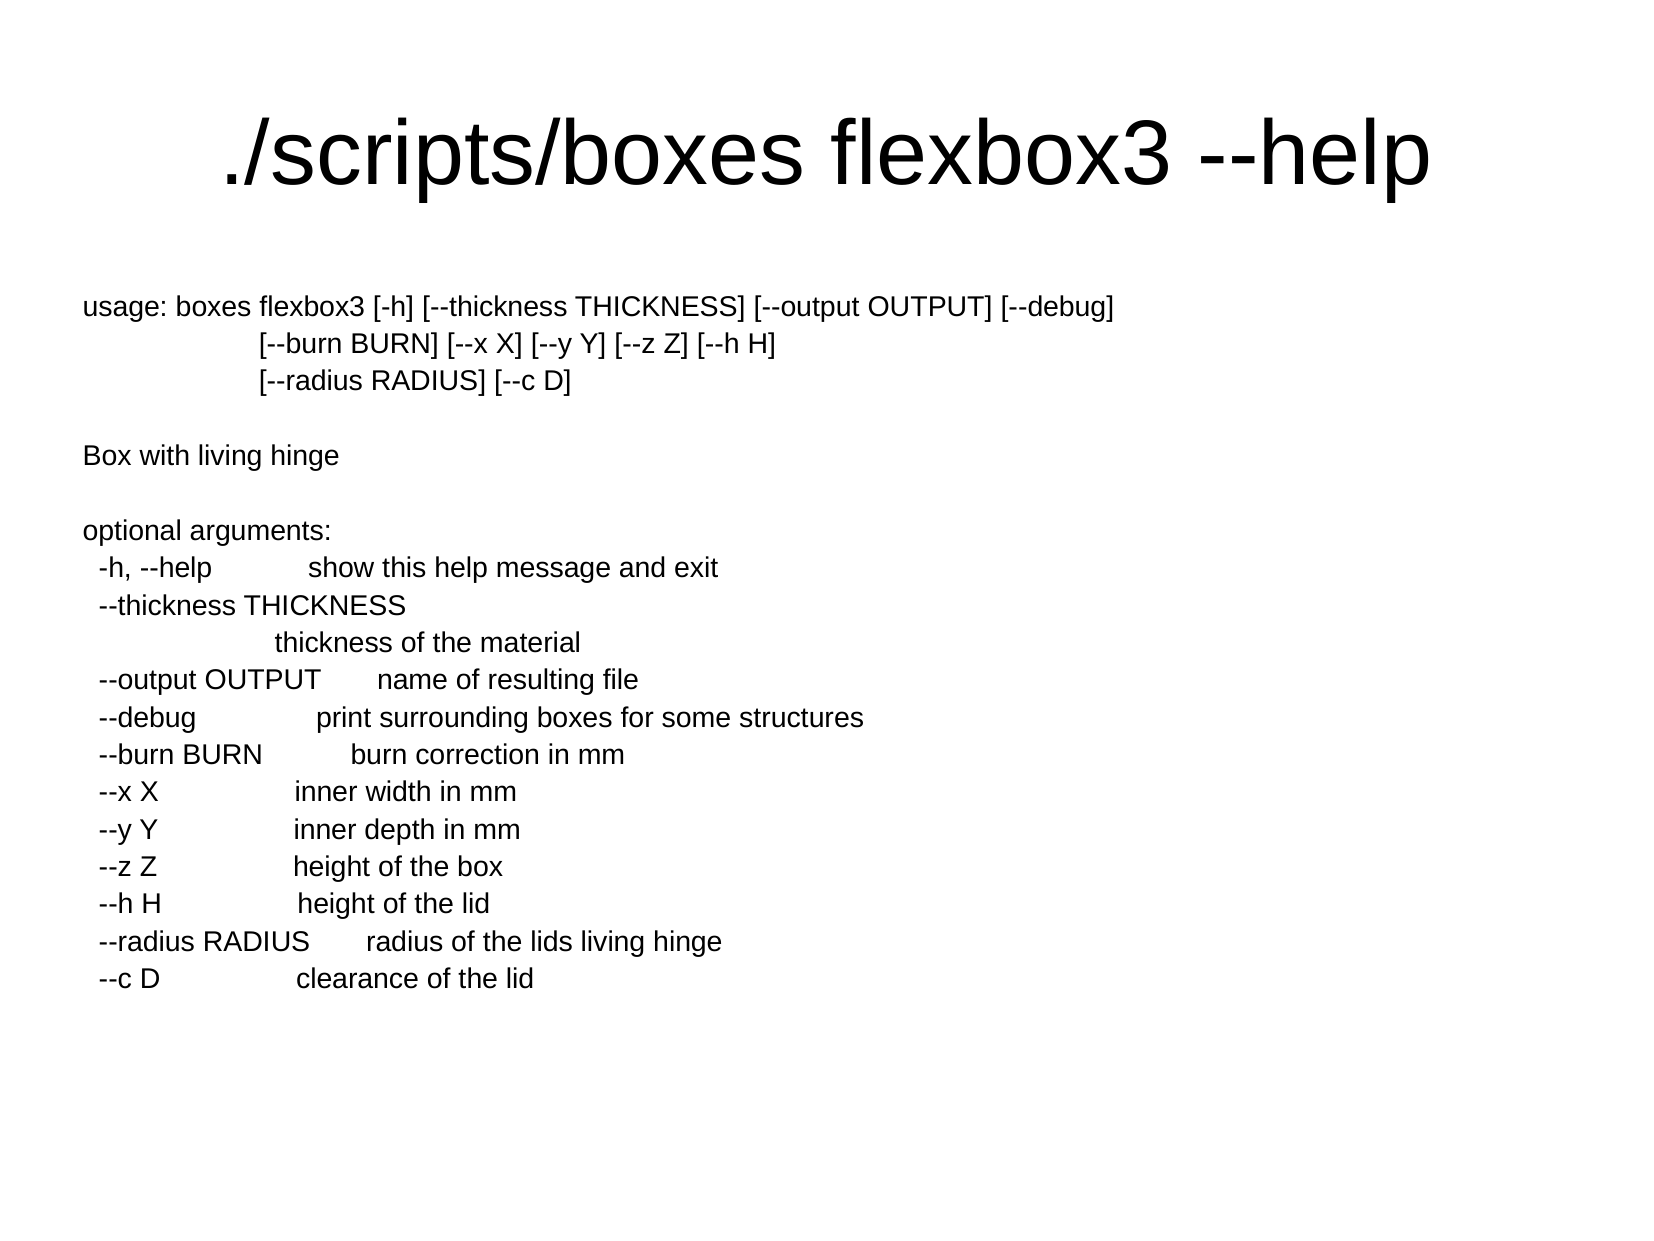

# ./scripts/boxes flexbox3 --help
usage: boxes flexbox3 [-h] [--thickness THICKNESS] [--output OUTPUT] [--debug]
 [--burn BURN] [--x X] [--y Y] [--z Z] [--h H]
 [--radius RADIUS] [--c D]
Box with living hinge
optional arguments:
 -h, --help show this help message and exit
 --thickness THICKNESS
 thickness of the material
 --output OUTPUT name of resulting file
 --debug print surrounding boxes for some structures
 --burn BURN burn correction in mm
 --x X inner width in mm
 --y Y inner depth in mm
 --z Z height of the box
 --h H height of the lid
 --radius RADIUS radius of the lids living hinge
 --c D clearance of the lid